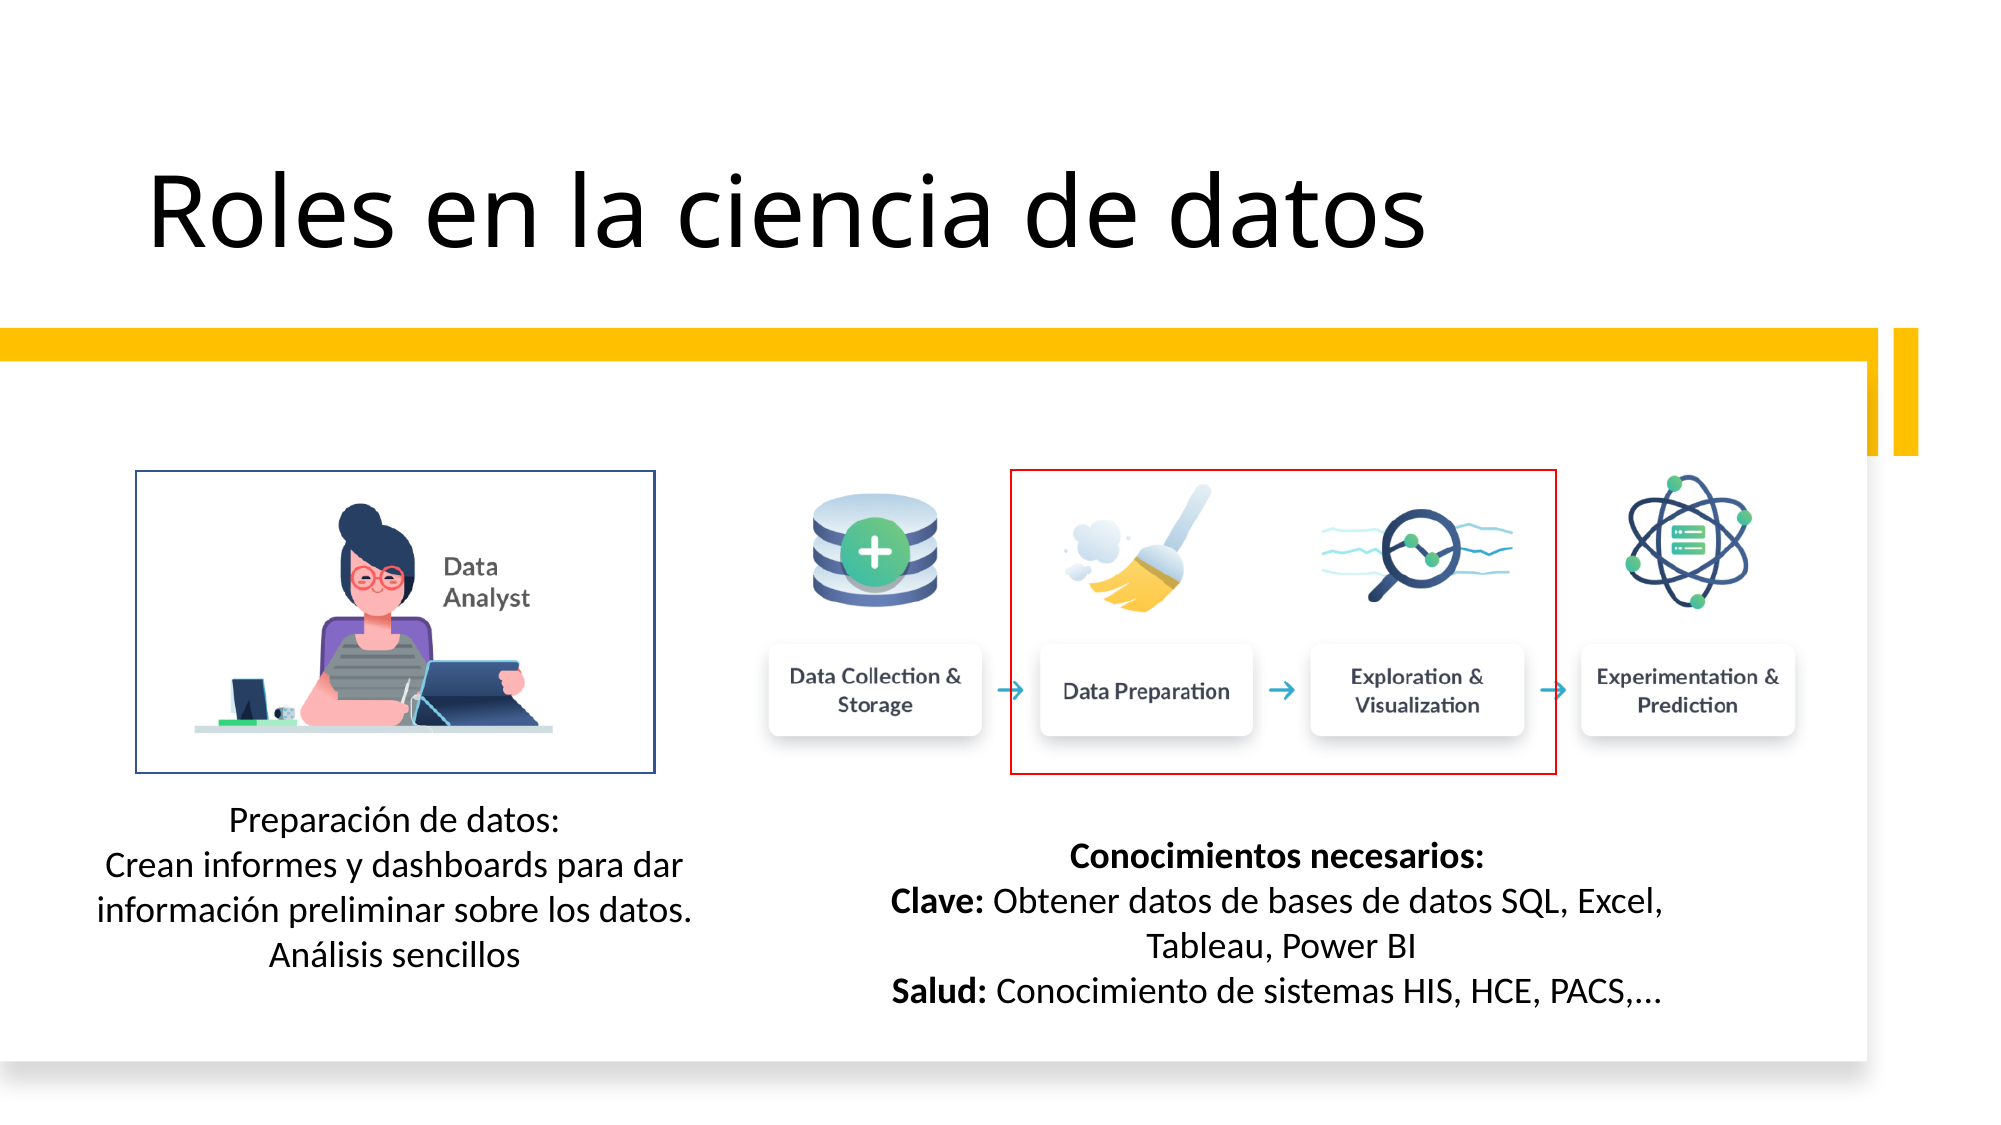

# Roles en la ciencia de datos
Preparación de datos:
Crean informes y dashboards para dar información preliminar sobre los datos.
Análisis sencillos
Conocimientos necesarios:
Clave: Obtener datos de bases de datos SQL, Excel,
Tableau, Power BI
Salud: Conocimiento de sistemas HIS, HCE, PACS,...